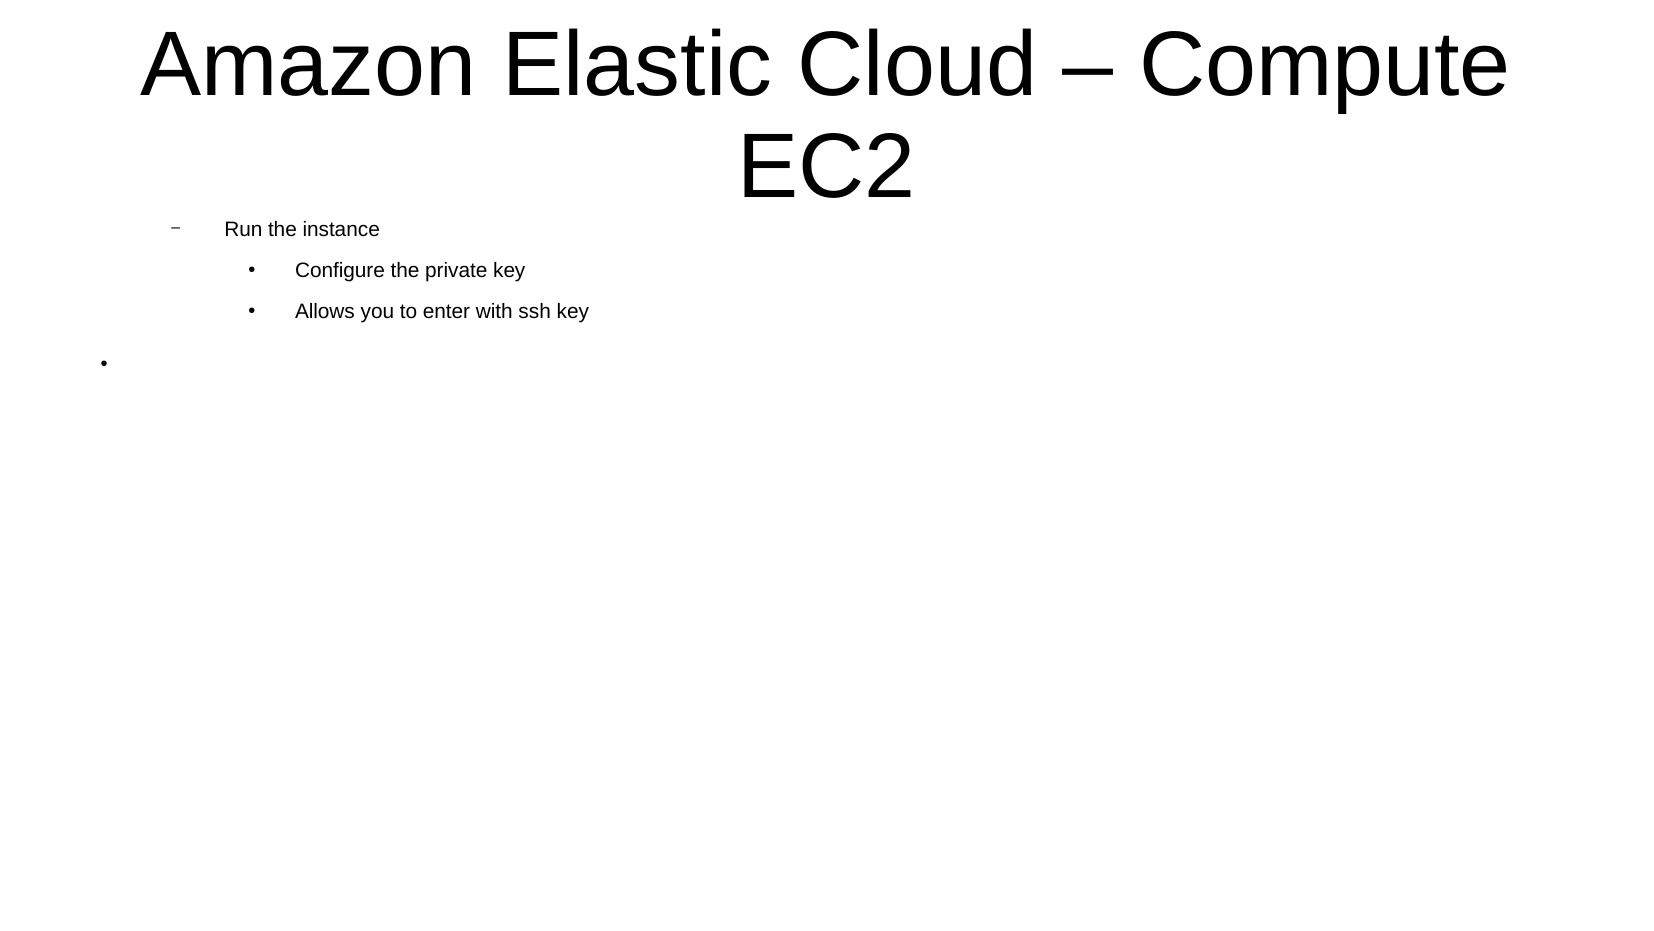

# Amazon Elastic Cloud – Compute EC2
Run the instance
Configure the private key
Allows you to enter with ssh key